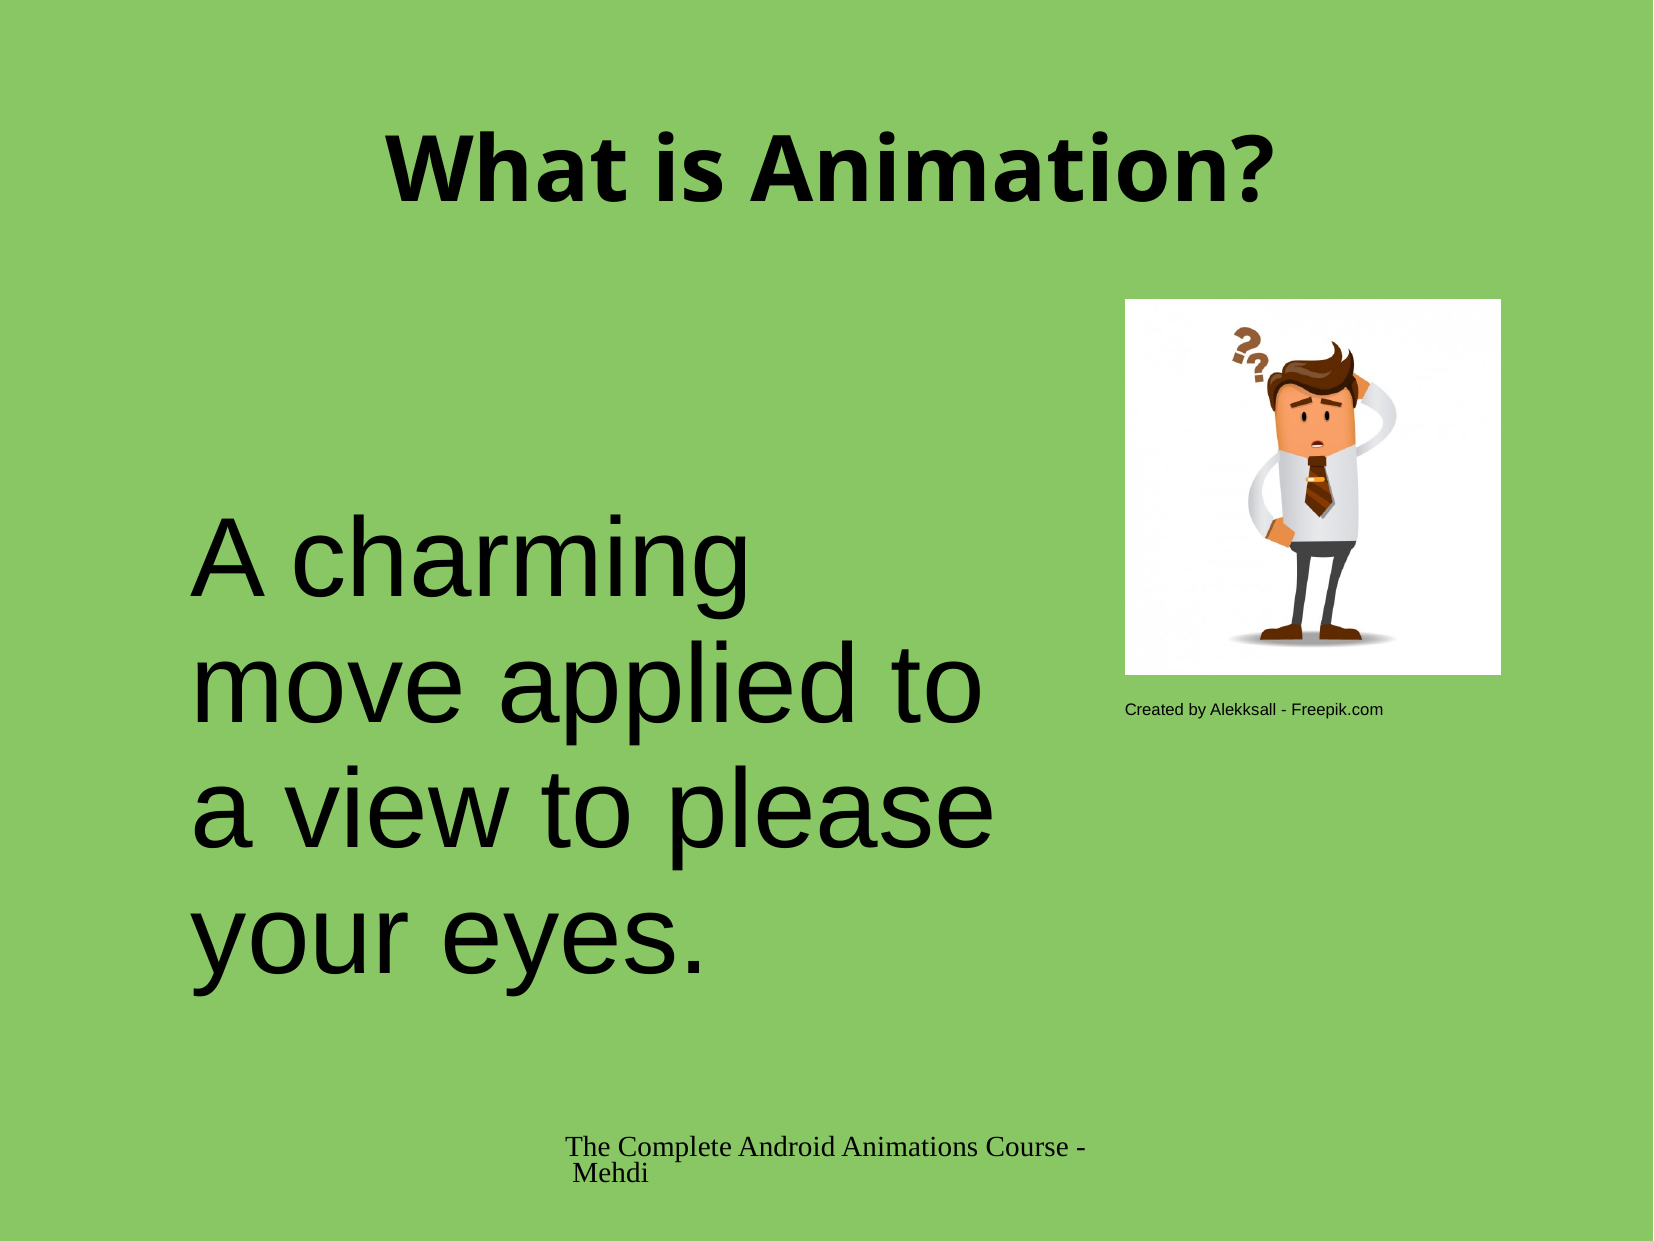

# What is Animation?
A charming move applied to a view to please your eyes.
Created by Alekksall - Freepik.com
The Complete Android Animations Course - Mehdi